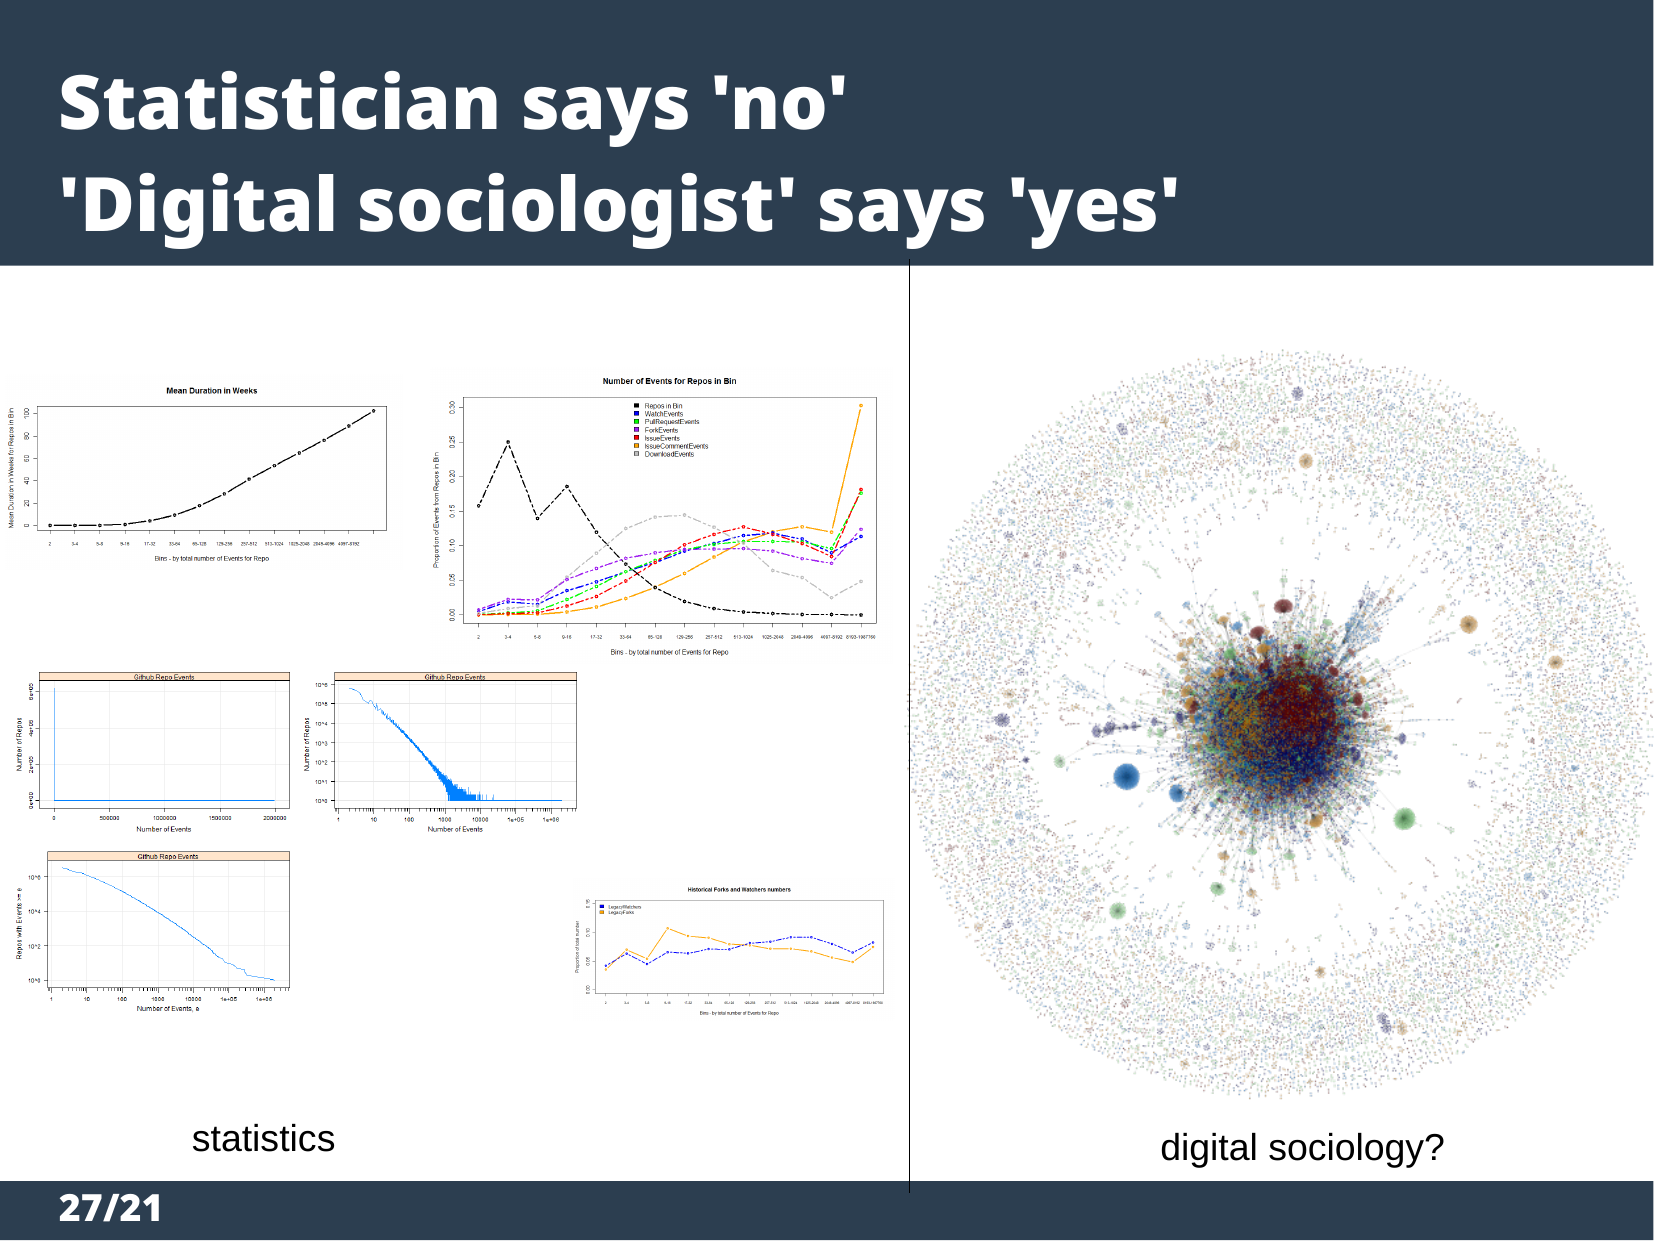

# Statistician says 'no' 'Digital sociologist' says 'yes'
statistics
digital sociology?